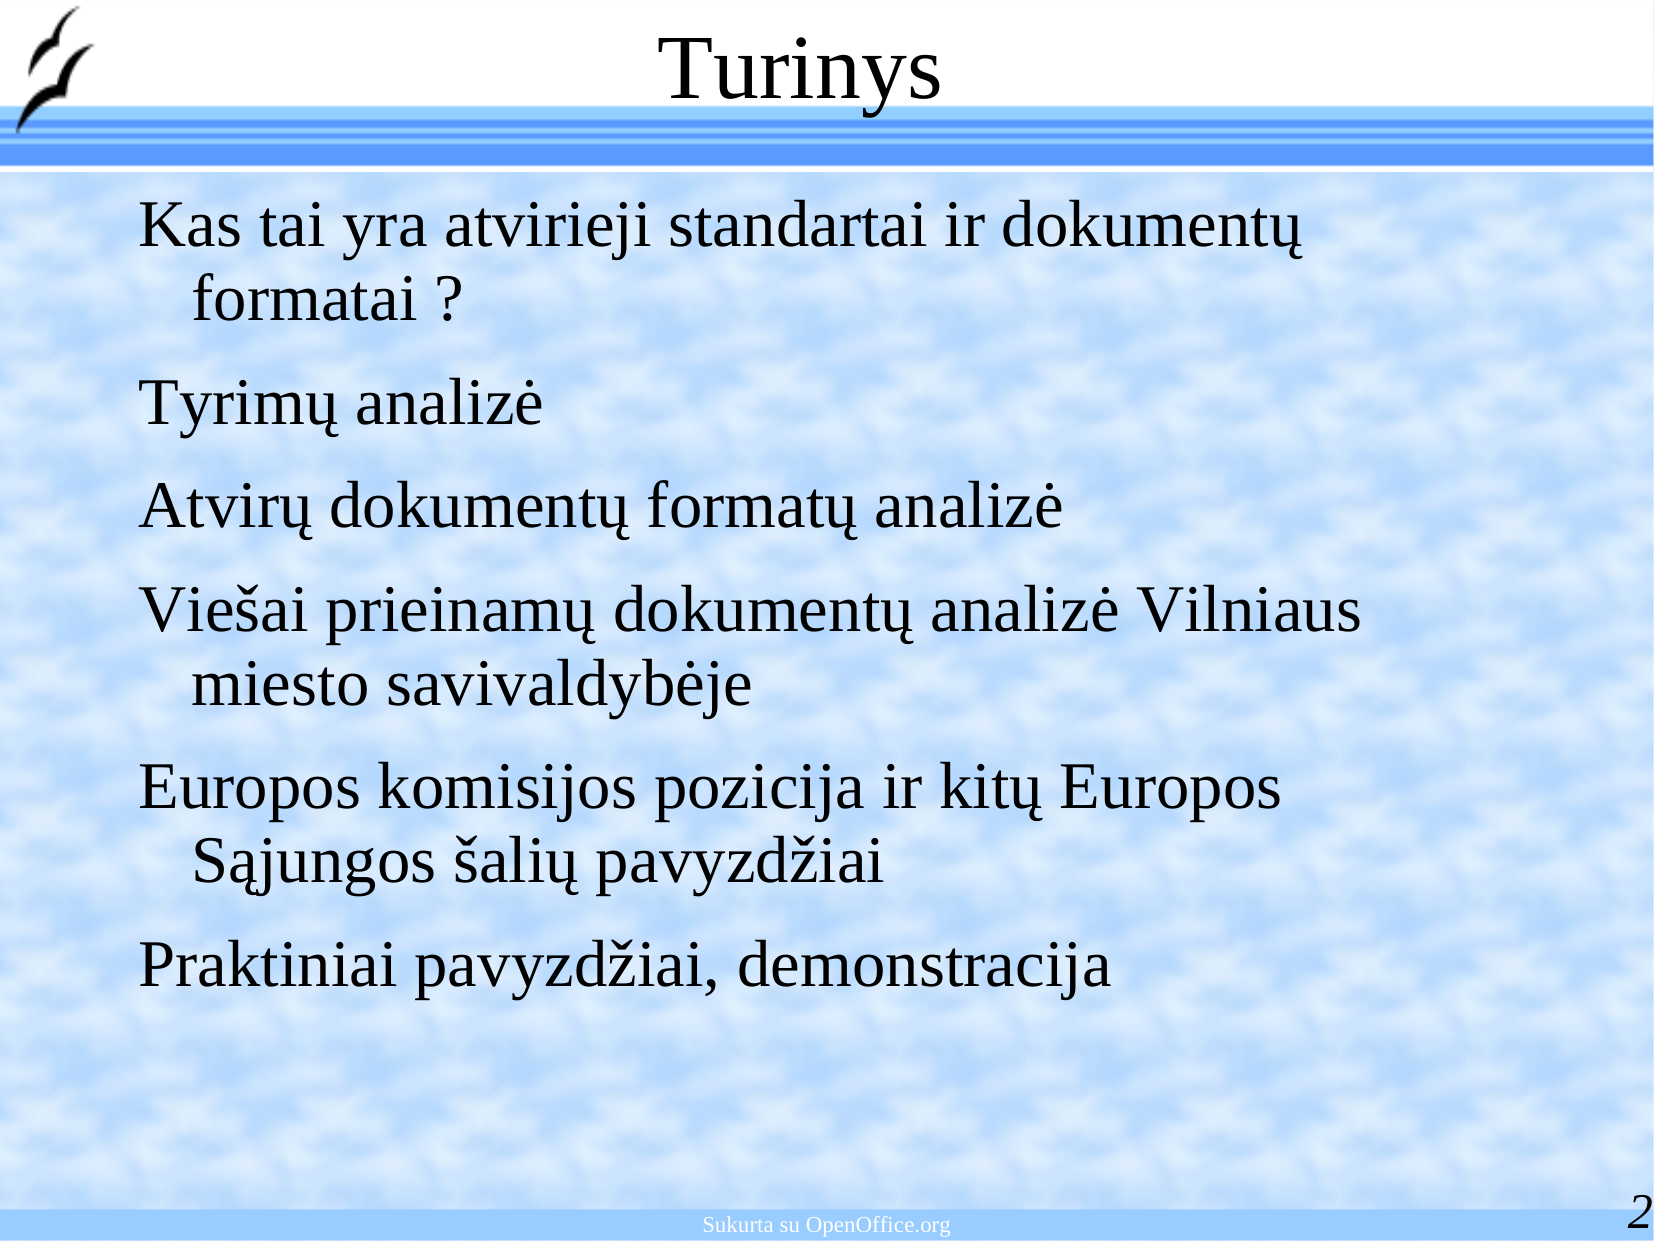

# Turinys
Kas tai yra atvirieji standartai ir dokumentų formatai ?
Tyrimų analizė
Atvirų dokumentų formatų analizė
Viešai prieinamų dokumentų analizė Vilniaus miesto savivaldybėje
Europos komisijos pozicija ir kitų Europos Sąjungos šalių pavyzdžiai
Praktiniai pavyzdžiai, demonstracija